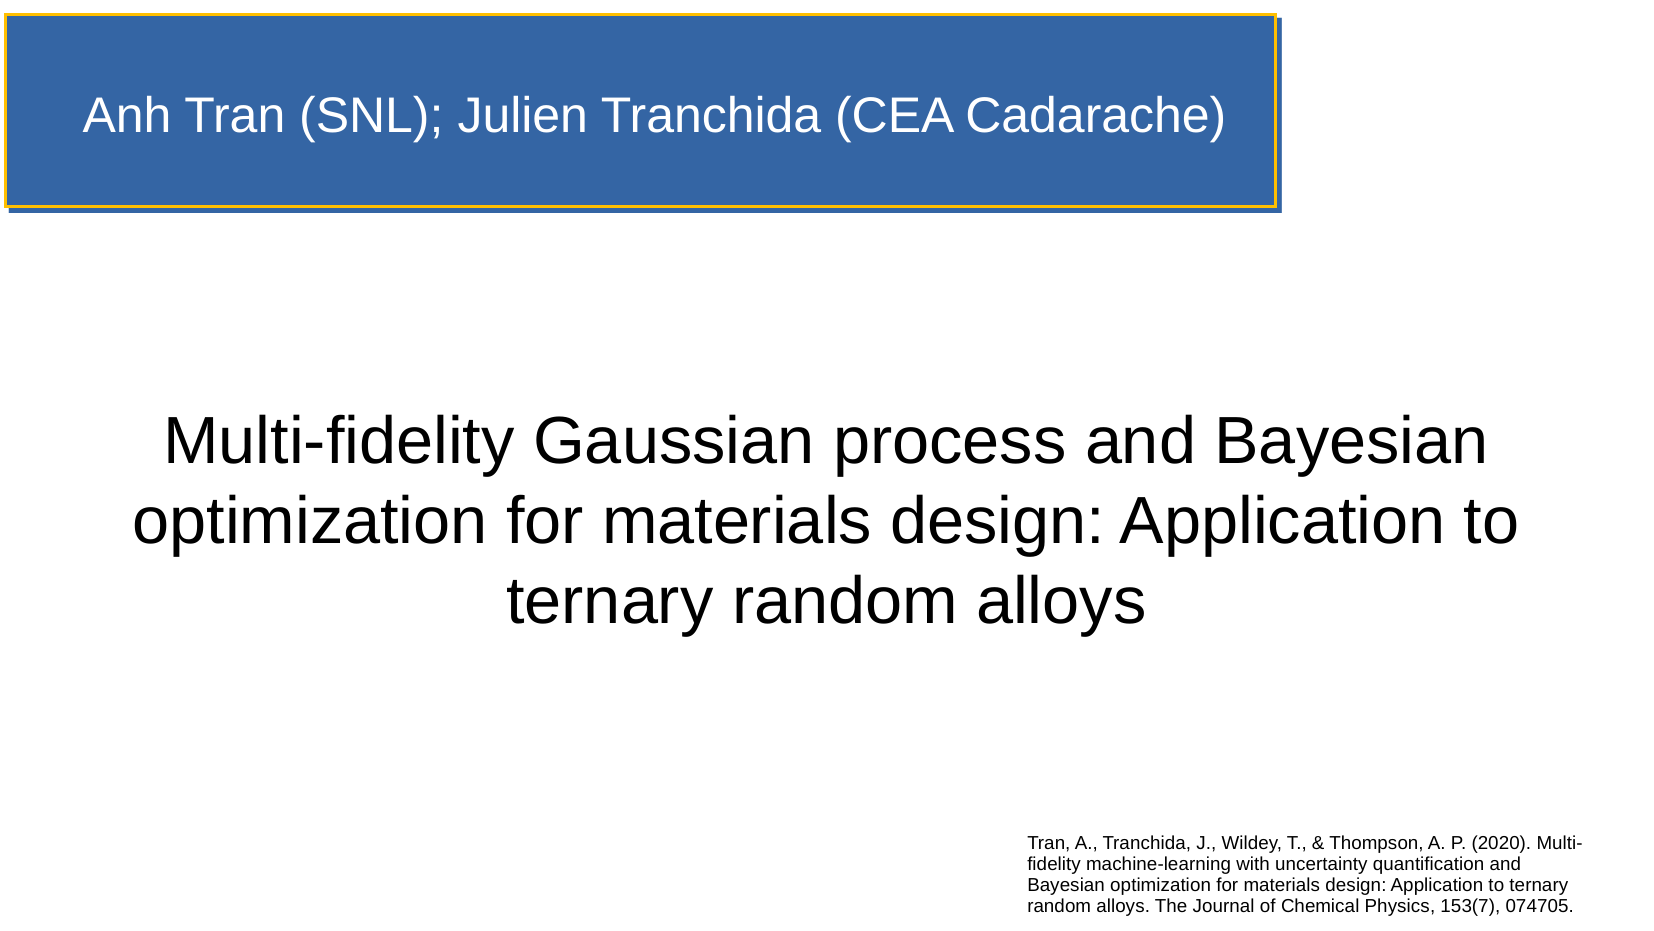

# Anh Tran (SNL); Julien Tranchida (CEA Cadarache)
Multi-fidelity Gaussian process and Bayesian optimization for materials design: Application to ternary random alloys
Tran, A., Tranchida, J., Wildey, T., & Thompson, A. P. (2020). Multi-fidelity machine-learning with uncertainty quantification and Bayesian optimization for materials design: Application to ternary random alloys. The Journal of Chemical Physics, 153(7), 074705.